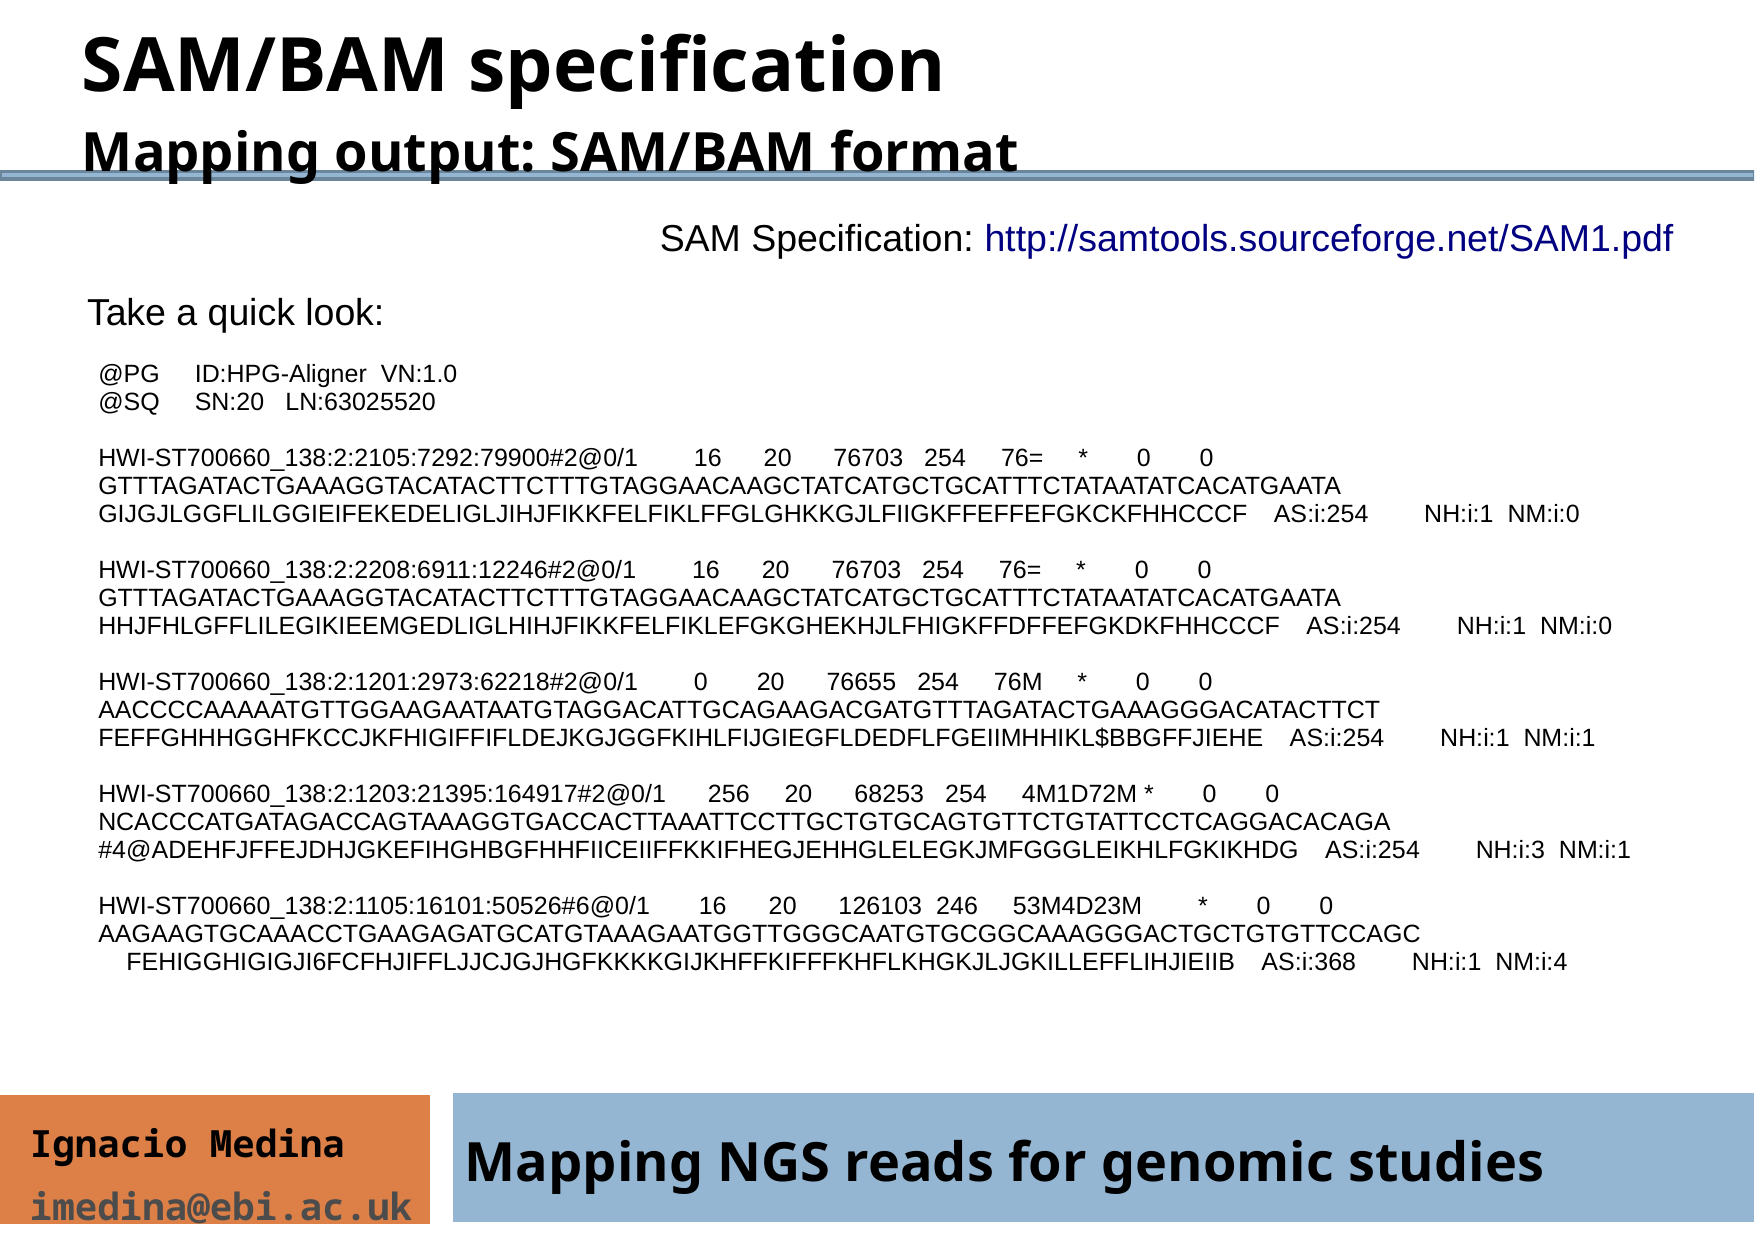

SAM/BAM specification
Mapping output: SAM/BAM format
SAM Specification: http://samtools.sourceforge.net/SAM1.pdf
Take a quick look:
@PG ID:HPG-Aligner VN:1.0
@SQ SN:20 LN:63025520
HWI-ST700660_138:2:2105:7292:79900#2@0/1 16 20 76703 254 76= * 0 0 GTTTAGATACTGAAAGGTACATACTTCTTTGTAGGAACAAGCTATCATGCTGCATTTCTATAATATCACATGAATA GIJGJLGGFLILGGIEIFEKEDELIGLJIHJFIKKFELFIKLFFGLGHKKGJLFIIGKFFEFFEFGKCKFHHCCCF AS:i:254 NH:i:1 NM:i:0
HWI-ST700660_138:2:2208:6911:12246#2@0/1 16 20 76703 254 76= * 0 0 GTTTAGATACTGAAAGGTACATACTTCTTTGTAGGAACAAGCTATCATGCTGCATTTCTATAATATCACATGAATA HHJFHLGFFLILEGIKIEEMGEDLIGLHIHJFIKKFELFIKLEFGKGHEKHJLFHIGKFFDFFEFGKDKFHHCCCF AS:i:254 NH:i:1 NM:i:0
HWI-ST700660_138:2:1201:2973:62218#2@0/1 0 20 76655 254 76M * 0 0 AACCCCAAAAATGTTGGAAGAATAATGTAGGACATTGCAGAAGACGATGTTTAGATACTGAAAGGGACATACTTCT FEFFGHHHGGHFKCCJKFHIGIFFIFLDEJKGJGGFKIHLFIJGIEGFLDEDFLFGEIIMHHIKL$BBGFFJIEHE AS:i:254 NH:i:1 NM:i:1
HWI-ST700660_138:2:1203:21395:164917#2@0/1 256 20 68253 254 4M1D72M * 0 0 NCACCCATGATAGACCAGTAAAGGTGACCACTTAAATTCCTTGCTGTGCAGTGTTCTGTATTCCTCAGGACACAGA #4@ADEHFJFFEJDHJGKEFIHGHBGFHHFIICEIIFFKKIFHEGJEHHGLELEGKJMFGGGLEIKHLFGKIKHDG AS:i:254 NH:i:3 NM:i:1
HWI-ST700660_138:2:1105:16101:50526#6@0/1 16 20 126103 246 53M4D23M * 0 0 AAGAAGTGCAAACCTGAAGAGATGCATGTAAAGAATGGTTGGGCAATGTGCGGCAAAGGGACTGCTGTGTTCCAGC
 FEHIGGHIGIGJI6FCFHJIFFLJJCJGJHGFKKKKGIJKHFFKIFFFKHFLKHGKJLJGKILLEFFLIHJIEIIB AS:i:368 NH:i:1 NM:i:4
Ignacio Medina
imedina@ebi.ac.uk
Mapping NGS reads for genomic studies